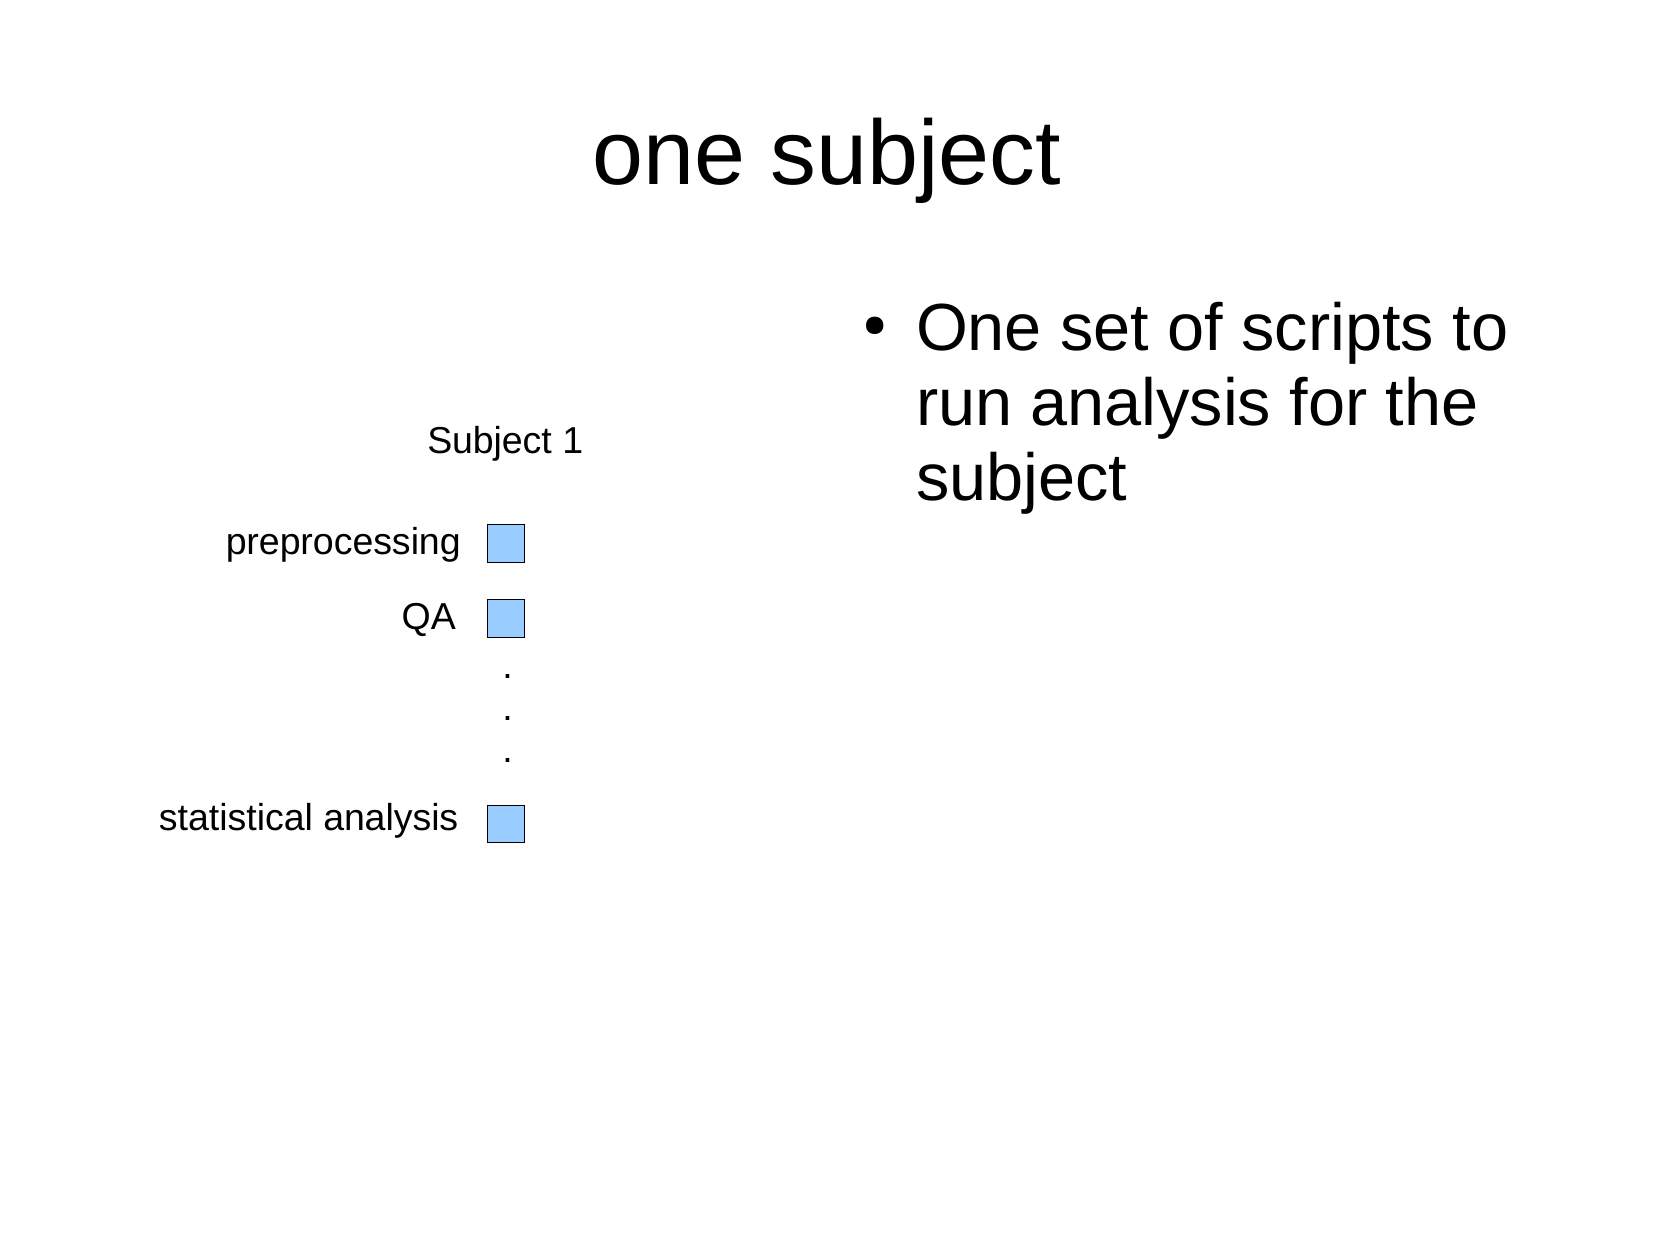

# one subject
One set of scripts to run analysis for the subject
Subject 1
preprocessing
QA
...
statistical analysis